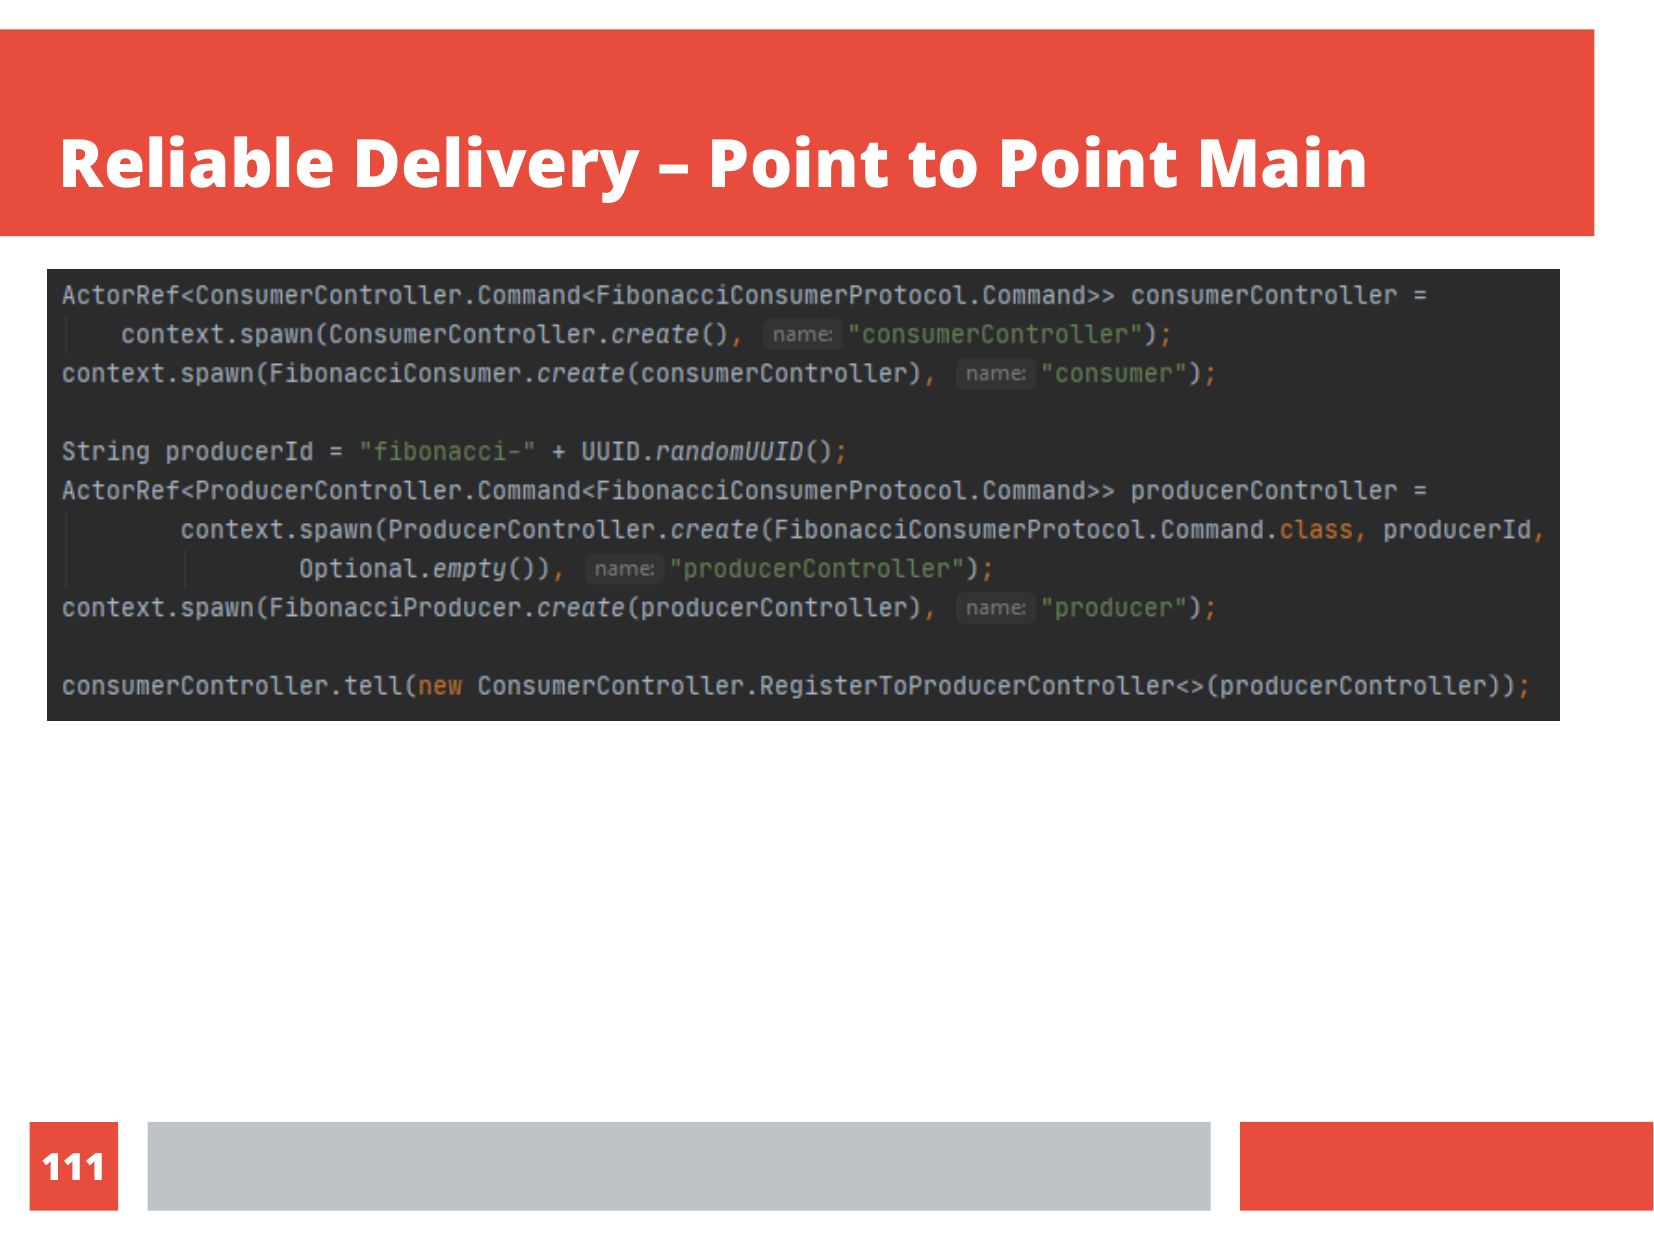

# Reliable Delivery – Point to Point Main
111